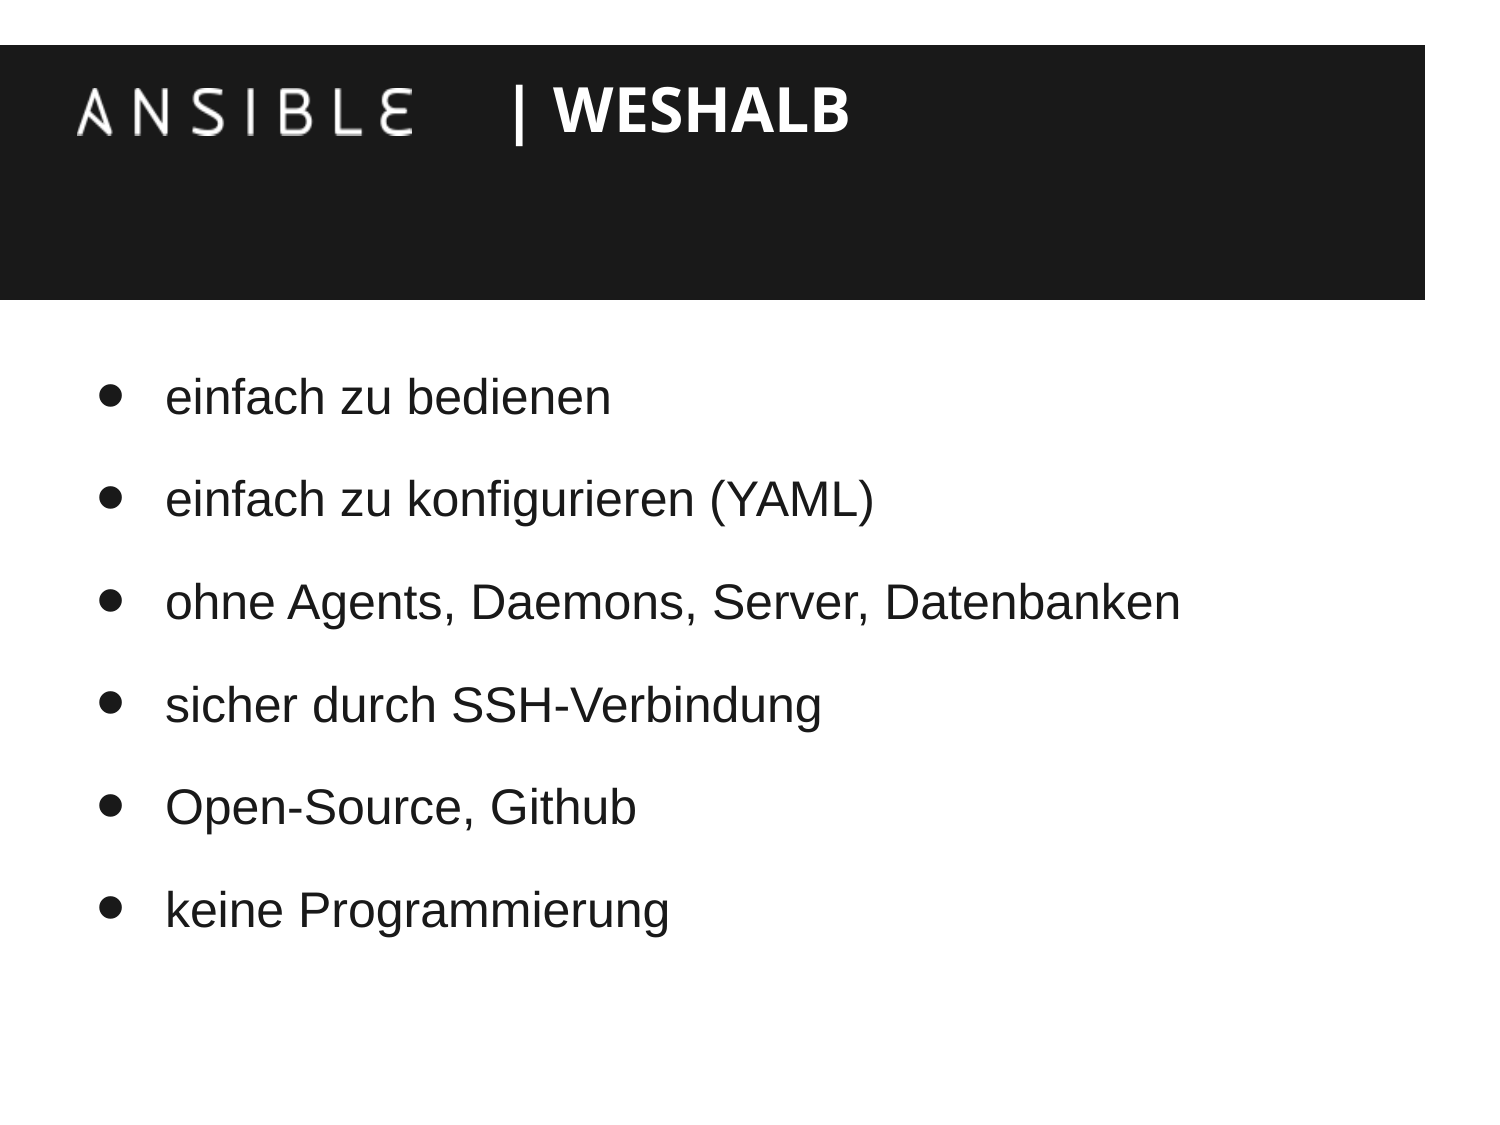

| WESHALB
# einfach zu bedienen
einfach zu konfigurieren (YAML)
ohne Agents, Daemons, Server, Datenbanken
sicher durch SSH-Verbindung
Open-Source, Github
keine Programmierung